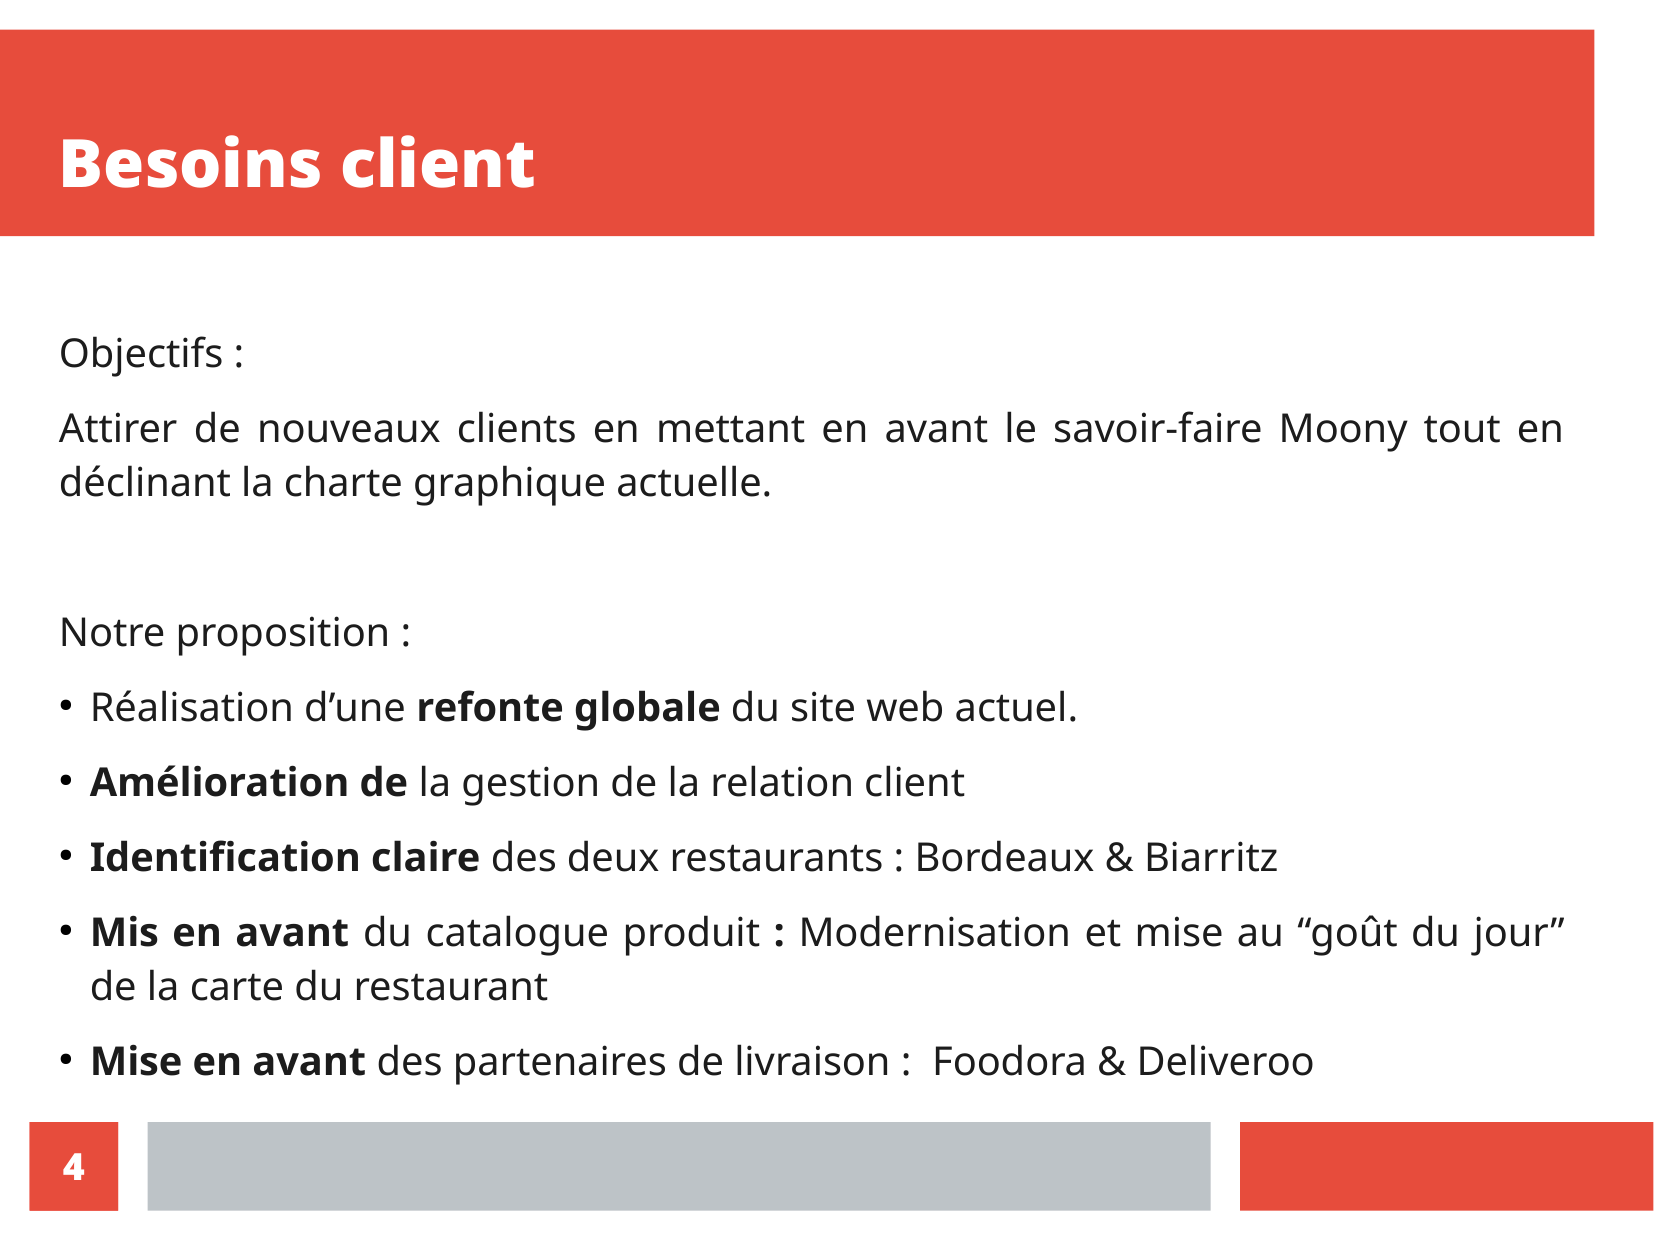

# Besoins client
Objectifs :
Attirer de nouveaux clients en mettant en avant le savoir-faire Moony tout en déclinant la charte graphique actuelle.
Notre proposition :
Réalisation d’une refonte globale du site web actuel.
Amélioration de la gestion de la relation client
Identification claire des deux restaurants : Bordeaux & Biarritz
Mis en avant du catalogue produit : Modernisation et mise au “goût du jour” de la carte du restaurant
Mise en avant des partenaires de livraison : Foodora & Deliveroo
4